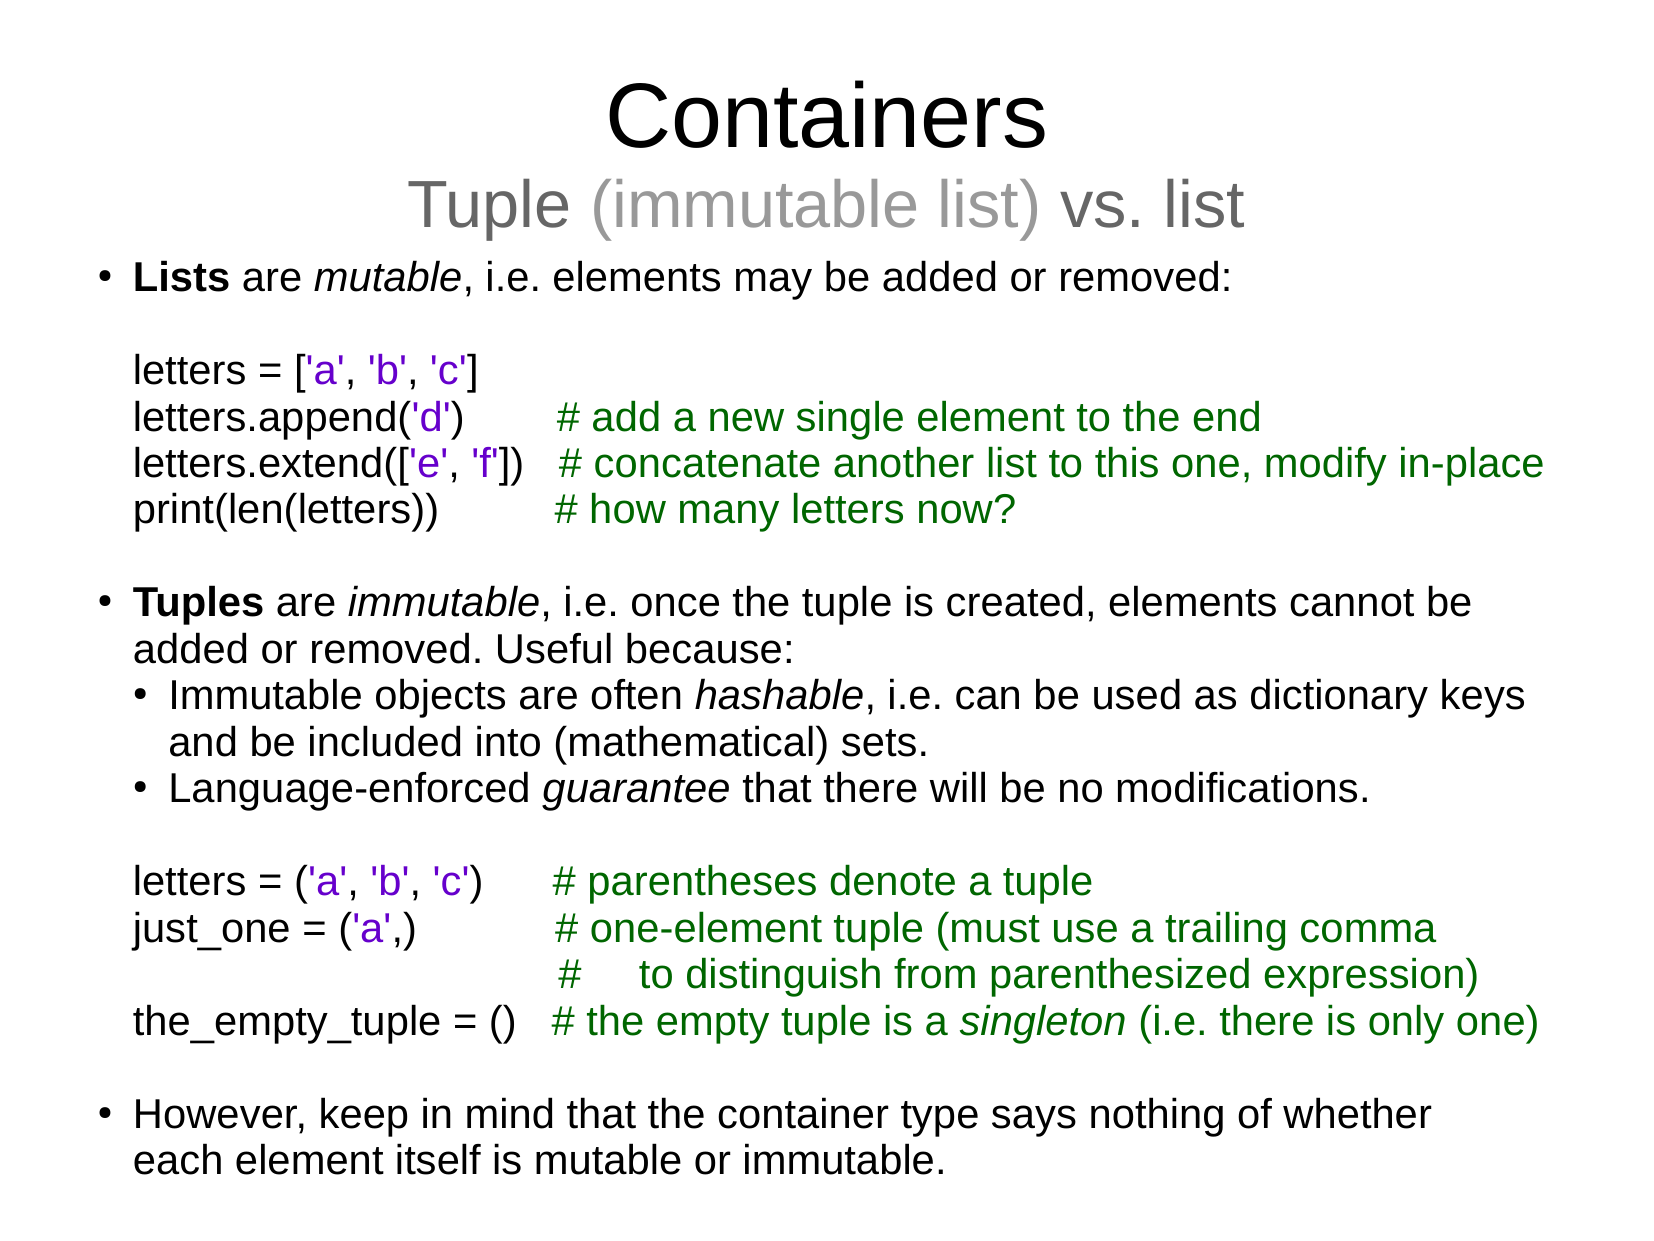

# Containers Tuple (immutable list) vs. list
Lists are mutable, i.e. elements may be added or removed:
letters = ['a', 'b', 'c']
letters.append('d') # add a new single element to the end
letters.extend(['e', 'f']) # concatenate another list to this one, modify in-place
print(len(letters)) # how many letters now?
Tuples are immutable, i.e. once the tuple is created, elements cannot be added or removed. Useful because:
Immutable objects are often hashable, i.e. can be used as dictionary keys and be included into (mathematical) sets.
Language-enforced guarantee that there will be no modifications.
letters = ('a', 'b', 'c') # parentheses denote a tuple
just_one = ('a',) # one-element tuple (must use a trailing comma
 # to distinguish from parenthesized expression)
the_empty_tuple = () # the empty tuple is a singleton (i.e. there is only one)
However, keep in mind that the container type says nothing of whether
each element itself is mutable or immutable.